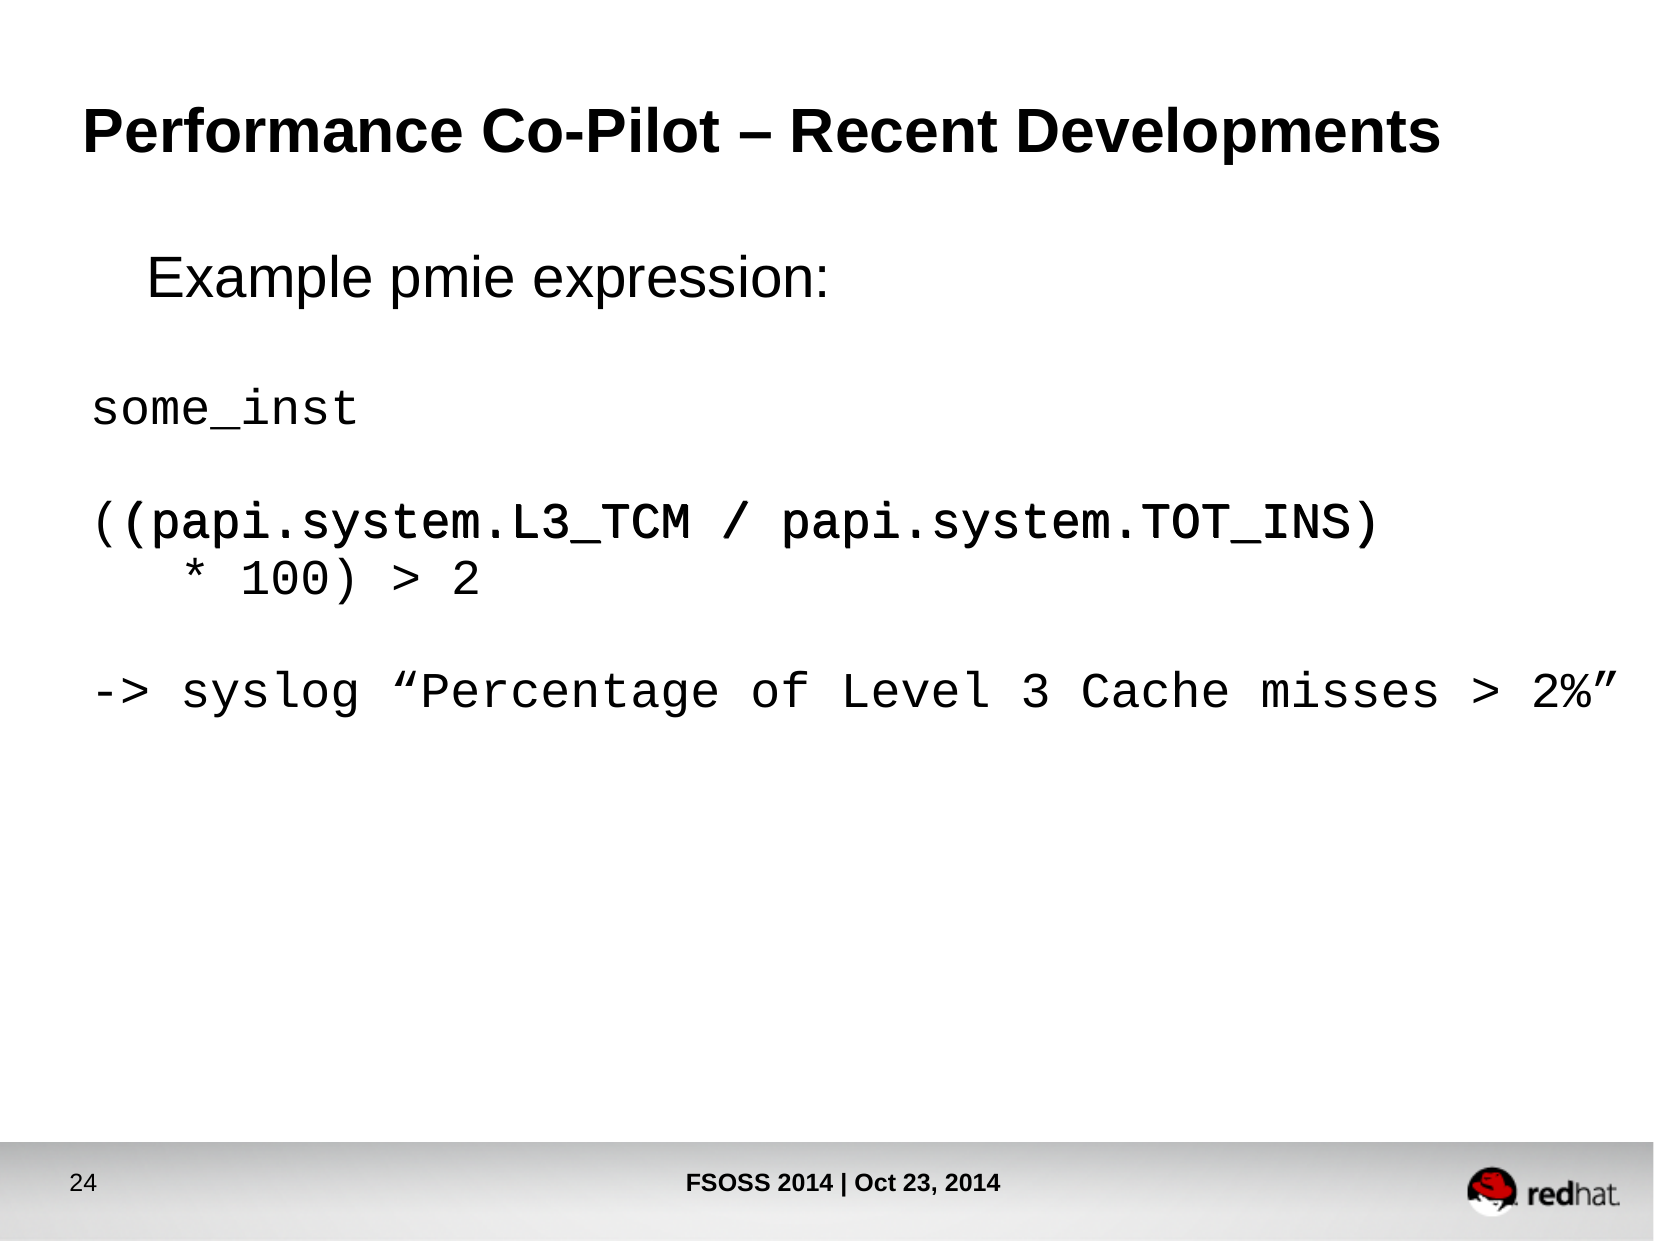

Performance Co-Pilot – Recent Developments
# Example pmie expression:
some_inst
((papi.system.L3_TCM / papi.system.TOT_INS)
 * 100)
-> syslog “Percentage of Level 3 Cache misses > 2%”
 (papi.system.L3_TCM / papi.system.TOT_INS)
 > 2